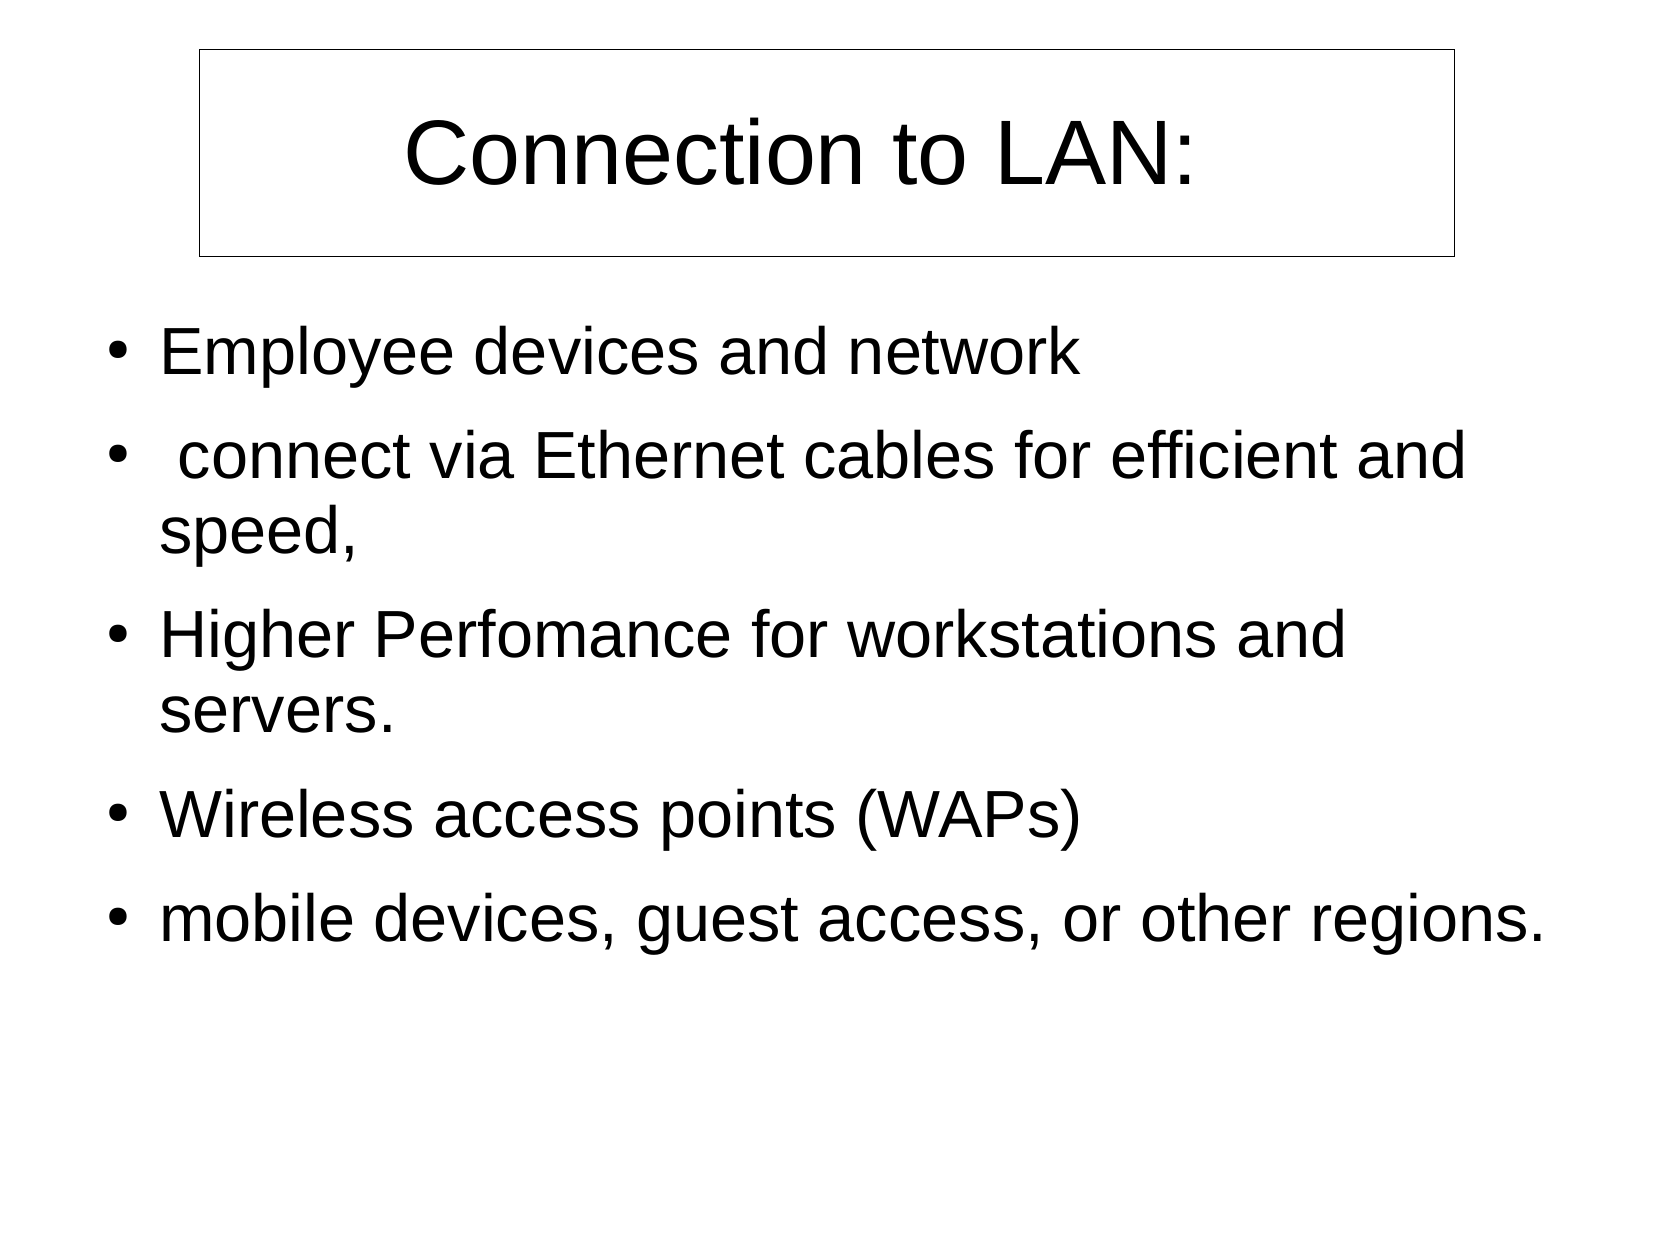

# Connection to LAN:
Employee devices and network
 connect via Ethernet cables for efficient and speed,
Higher Perfomance for workstations and servers.
Wireless access points (WAPs)
mobile devices, guest access, or other regions.